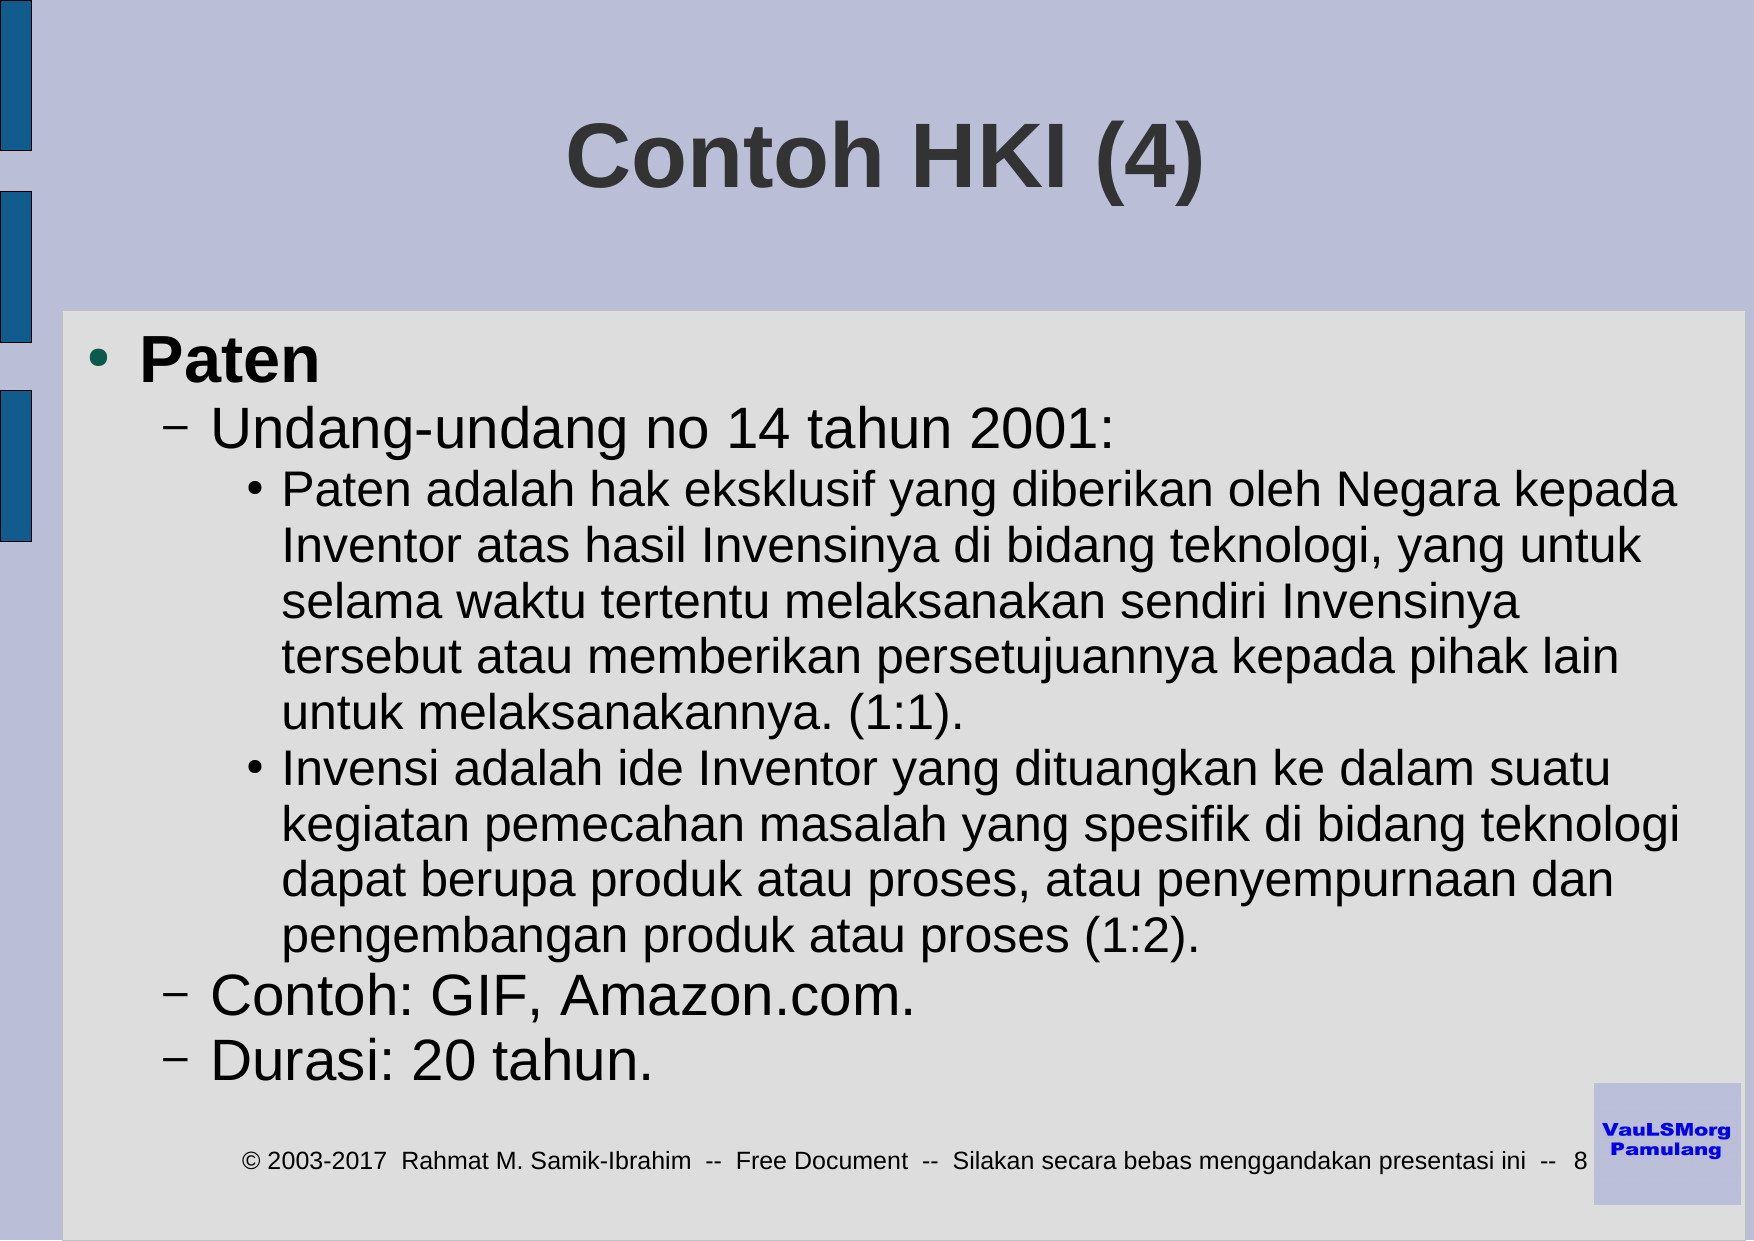

# Contoh HKI (4)
Paten
Undang-undang no 14 tahun 2001:
Paten adalah hak eksklusif yang diberikan oleh Negara kepada Inventor atas hasil Invensinya di bidang teknologi, yang untuk selama waktu tertentu melaksanakan sendiri Invensinya tersebut atau memberikan persetujuannya kepada pihak lain untuk melaksanakannya. (1:1).
Invensi adalah ide Inventor yang dituangkan ke dalam suatu kegiatan pemecahan masalah yang spesifik di bidang teknologi dapat berupa produk atau proses, atau penyempurnaan dan pengembangan produk atau proses (1:2).
Contoh: GIF, Amazon.com.
Durasi: 20 tahun.